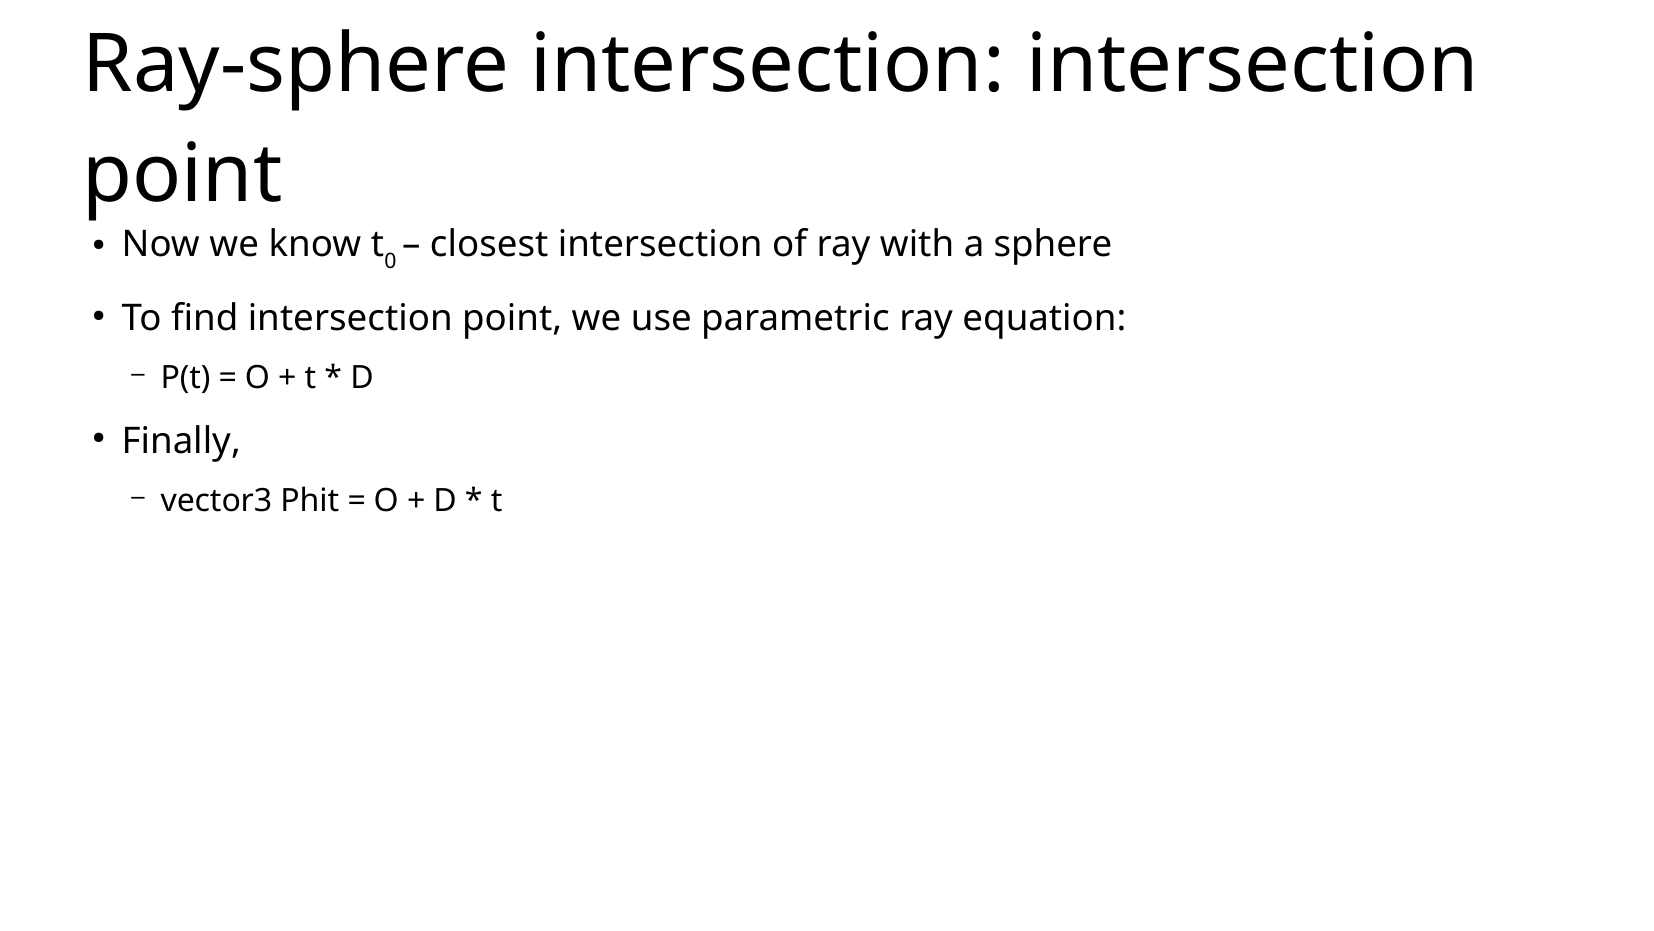

# Ray-sphere intersection: intersection point
Now we know t0 – closest intersection of ray with a sphere
To find intersection point, we use parametric ray equation:
P(t) = O + t * D
Finally,
vector3 Phit = O + D * t